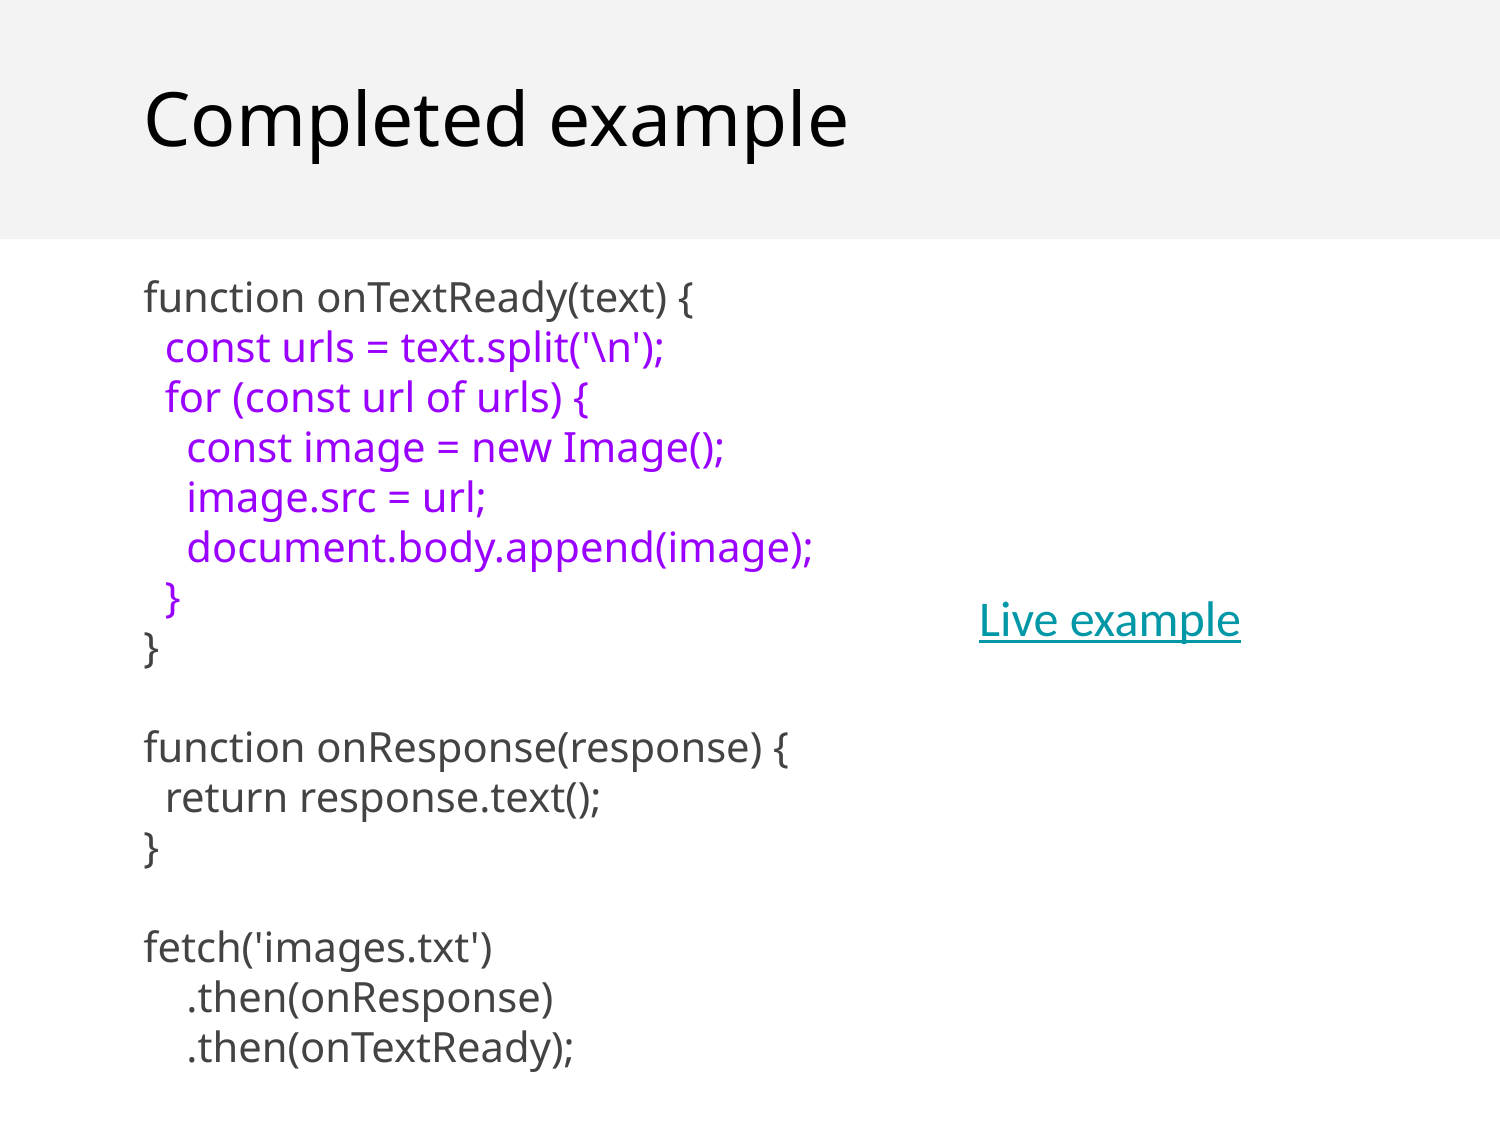

# Completed example
function onTextReady(text) {
 const urls = text.split('\n');
 for (const url of urls) {
 const image = new Image();
 image.src = url;
 document.body.append(image);
 }
}
function onResponse(response) {
 return response.text();
}
fetch('images.txt')
 .then(onResponse)
 .then(onTextReady);
Live example